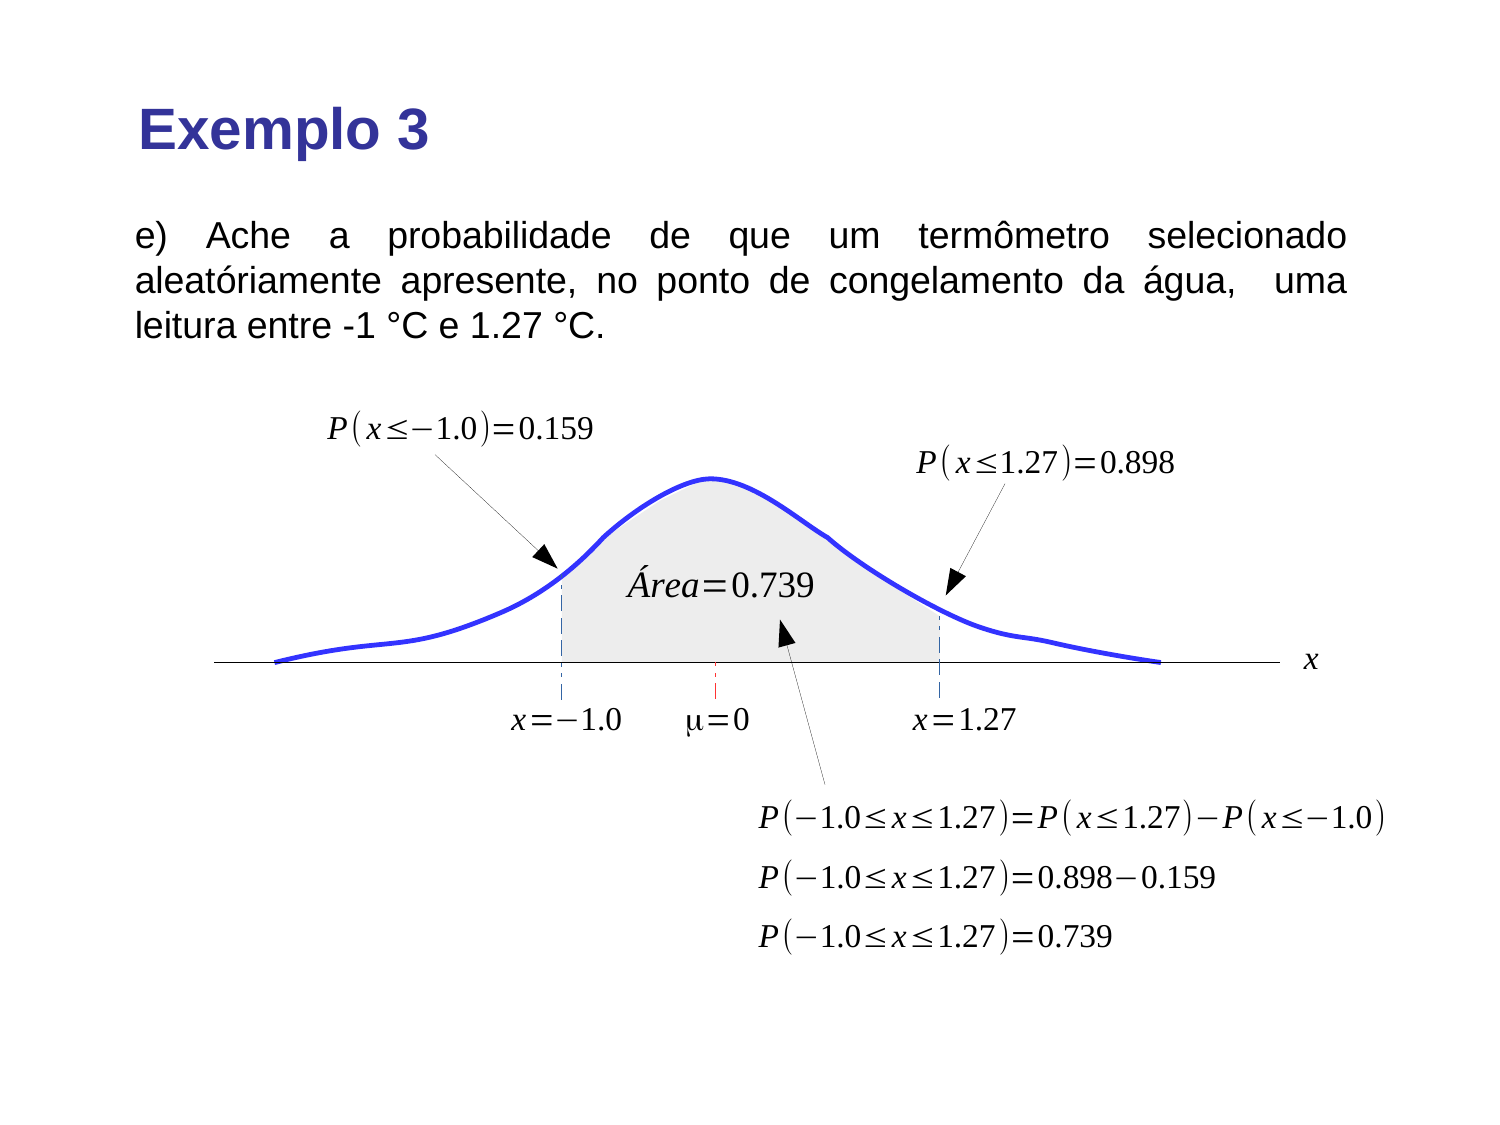

Exemplo 3
e) Ache a probabilidade de que um termômetro selecionado aleatóriamente apresente, no ponto de congelamento da água, uma leitura entre -1 °C e 1.27 °C.